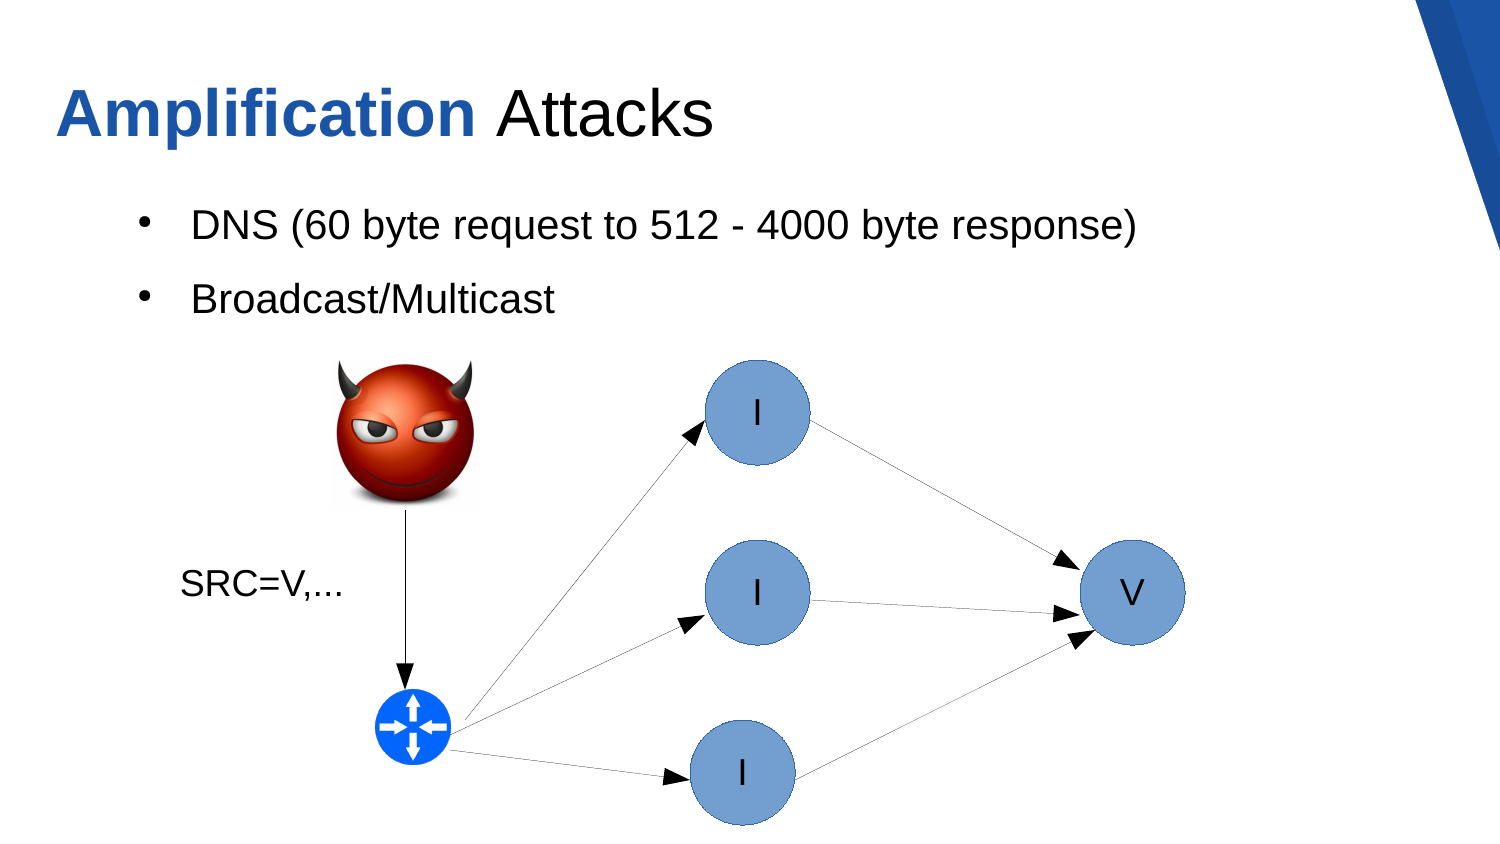

Amplification Attacks
# DNS (60 byte request to 512 - 4000 byte response)
Broadcast/Multicast
I
I
V
SRC=V,...
I